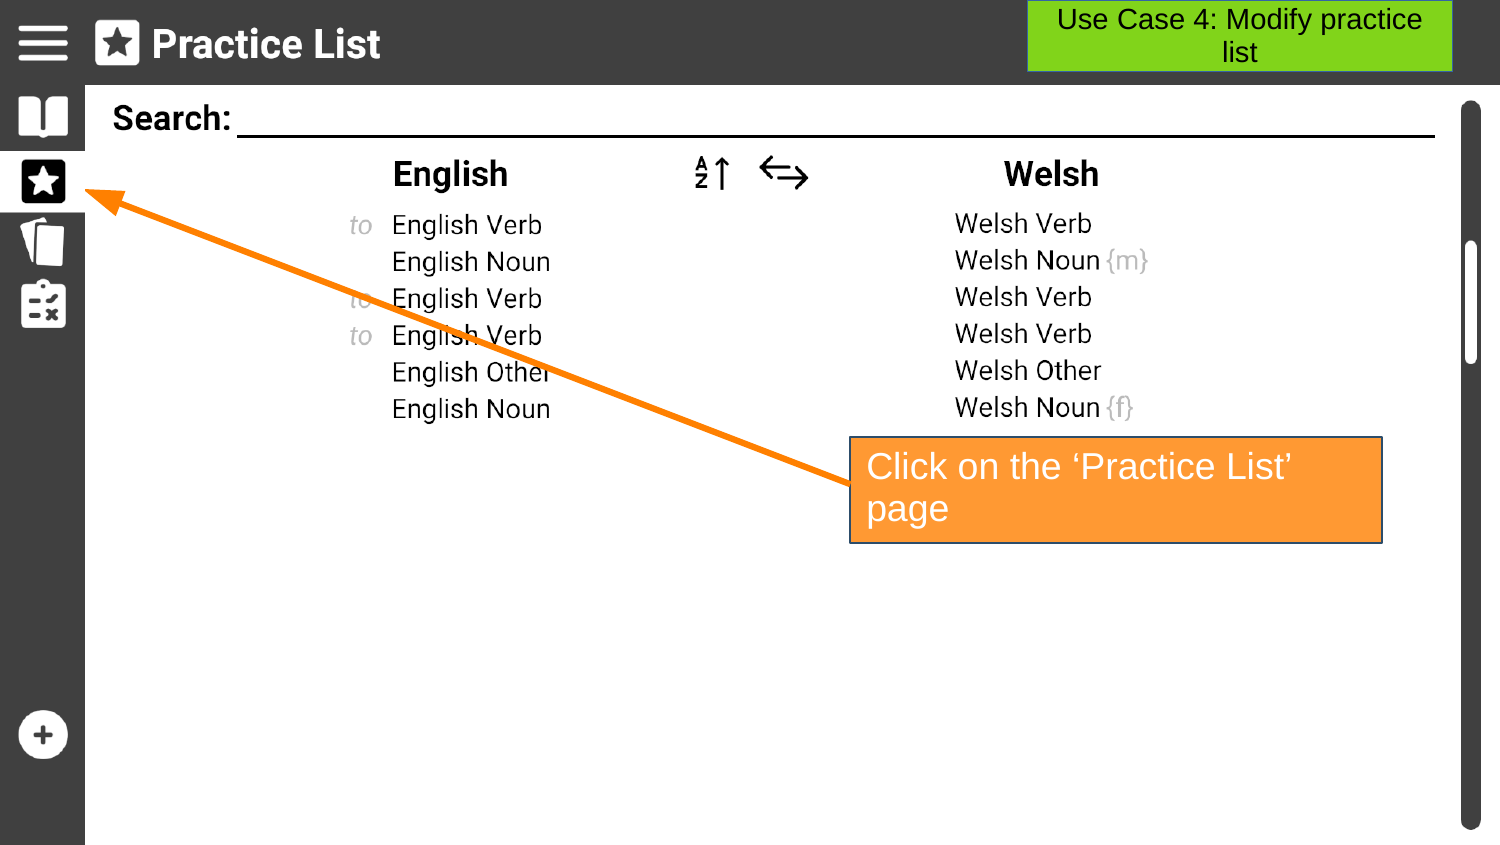

Use Case 4: Modify practice list
Click on the ‘Practice List’ page